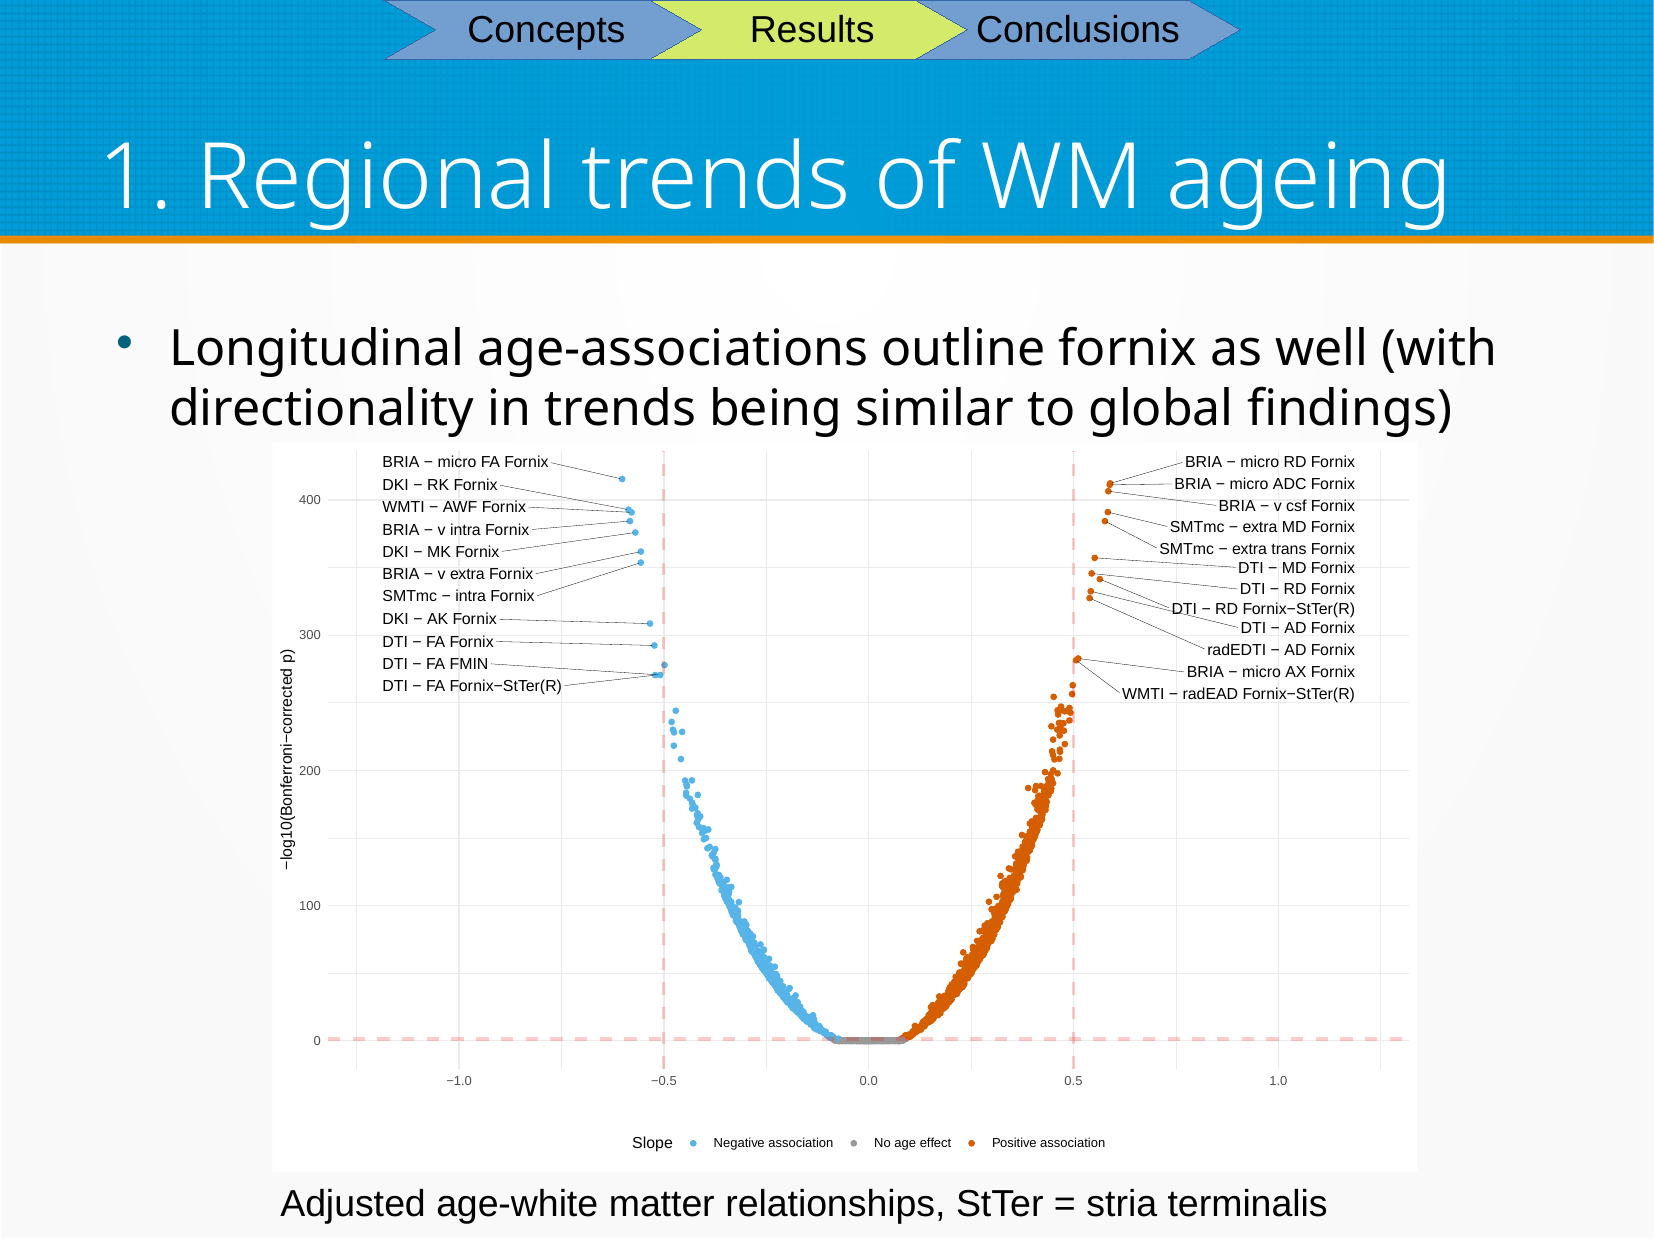

Concepts
Results
Conclusions
# 1. Regional trends of WM ageing
Longitudinal age-associations outline fornix as well (with directionality in trends being similar to global findings)
Adjusted age-white matter relationships, StTer = stria terminalis